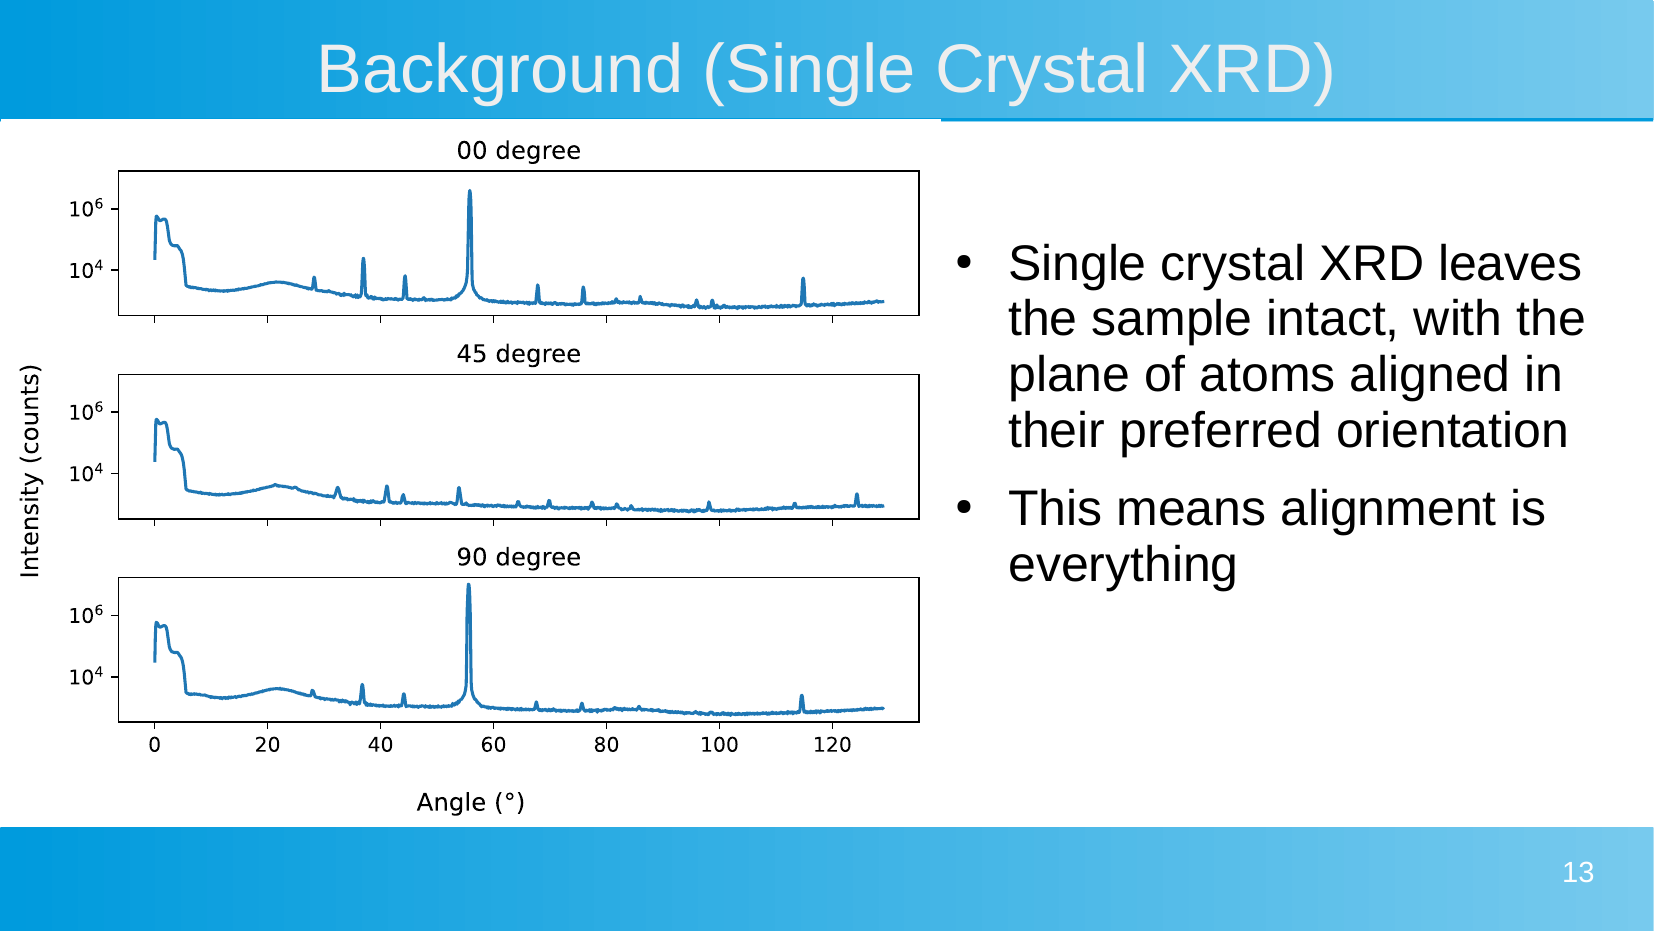

# Background (Single Crystal XRD)
Single crystal XRD leaves the sample intact, with the plane of atoms aligned in their preferred orientation
This means alignment is everything
13